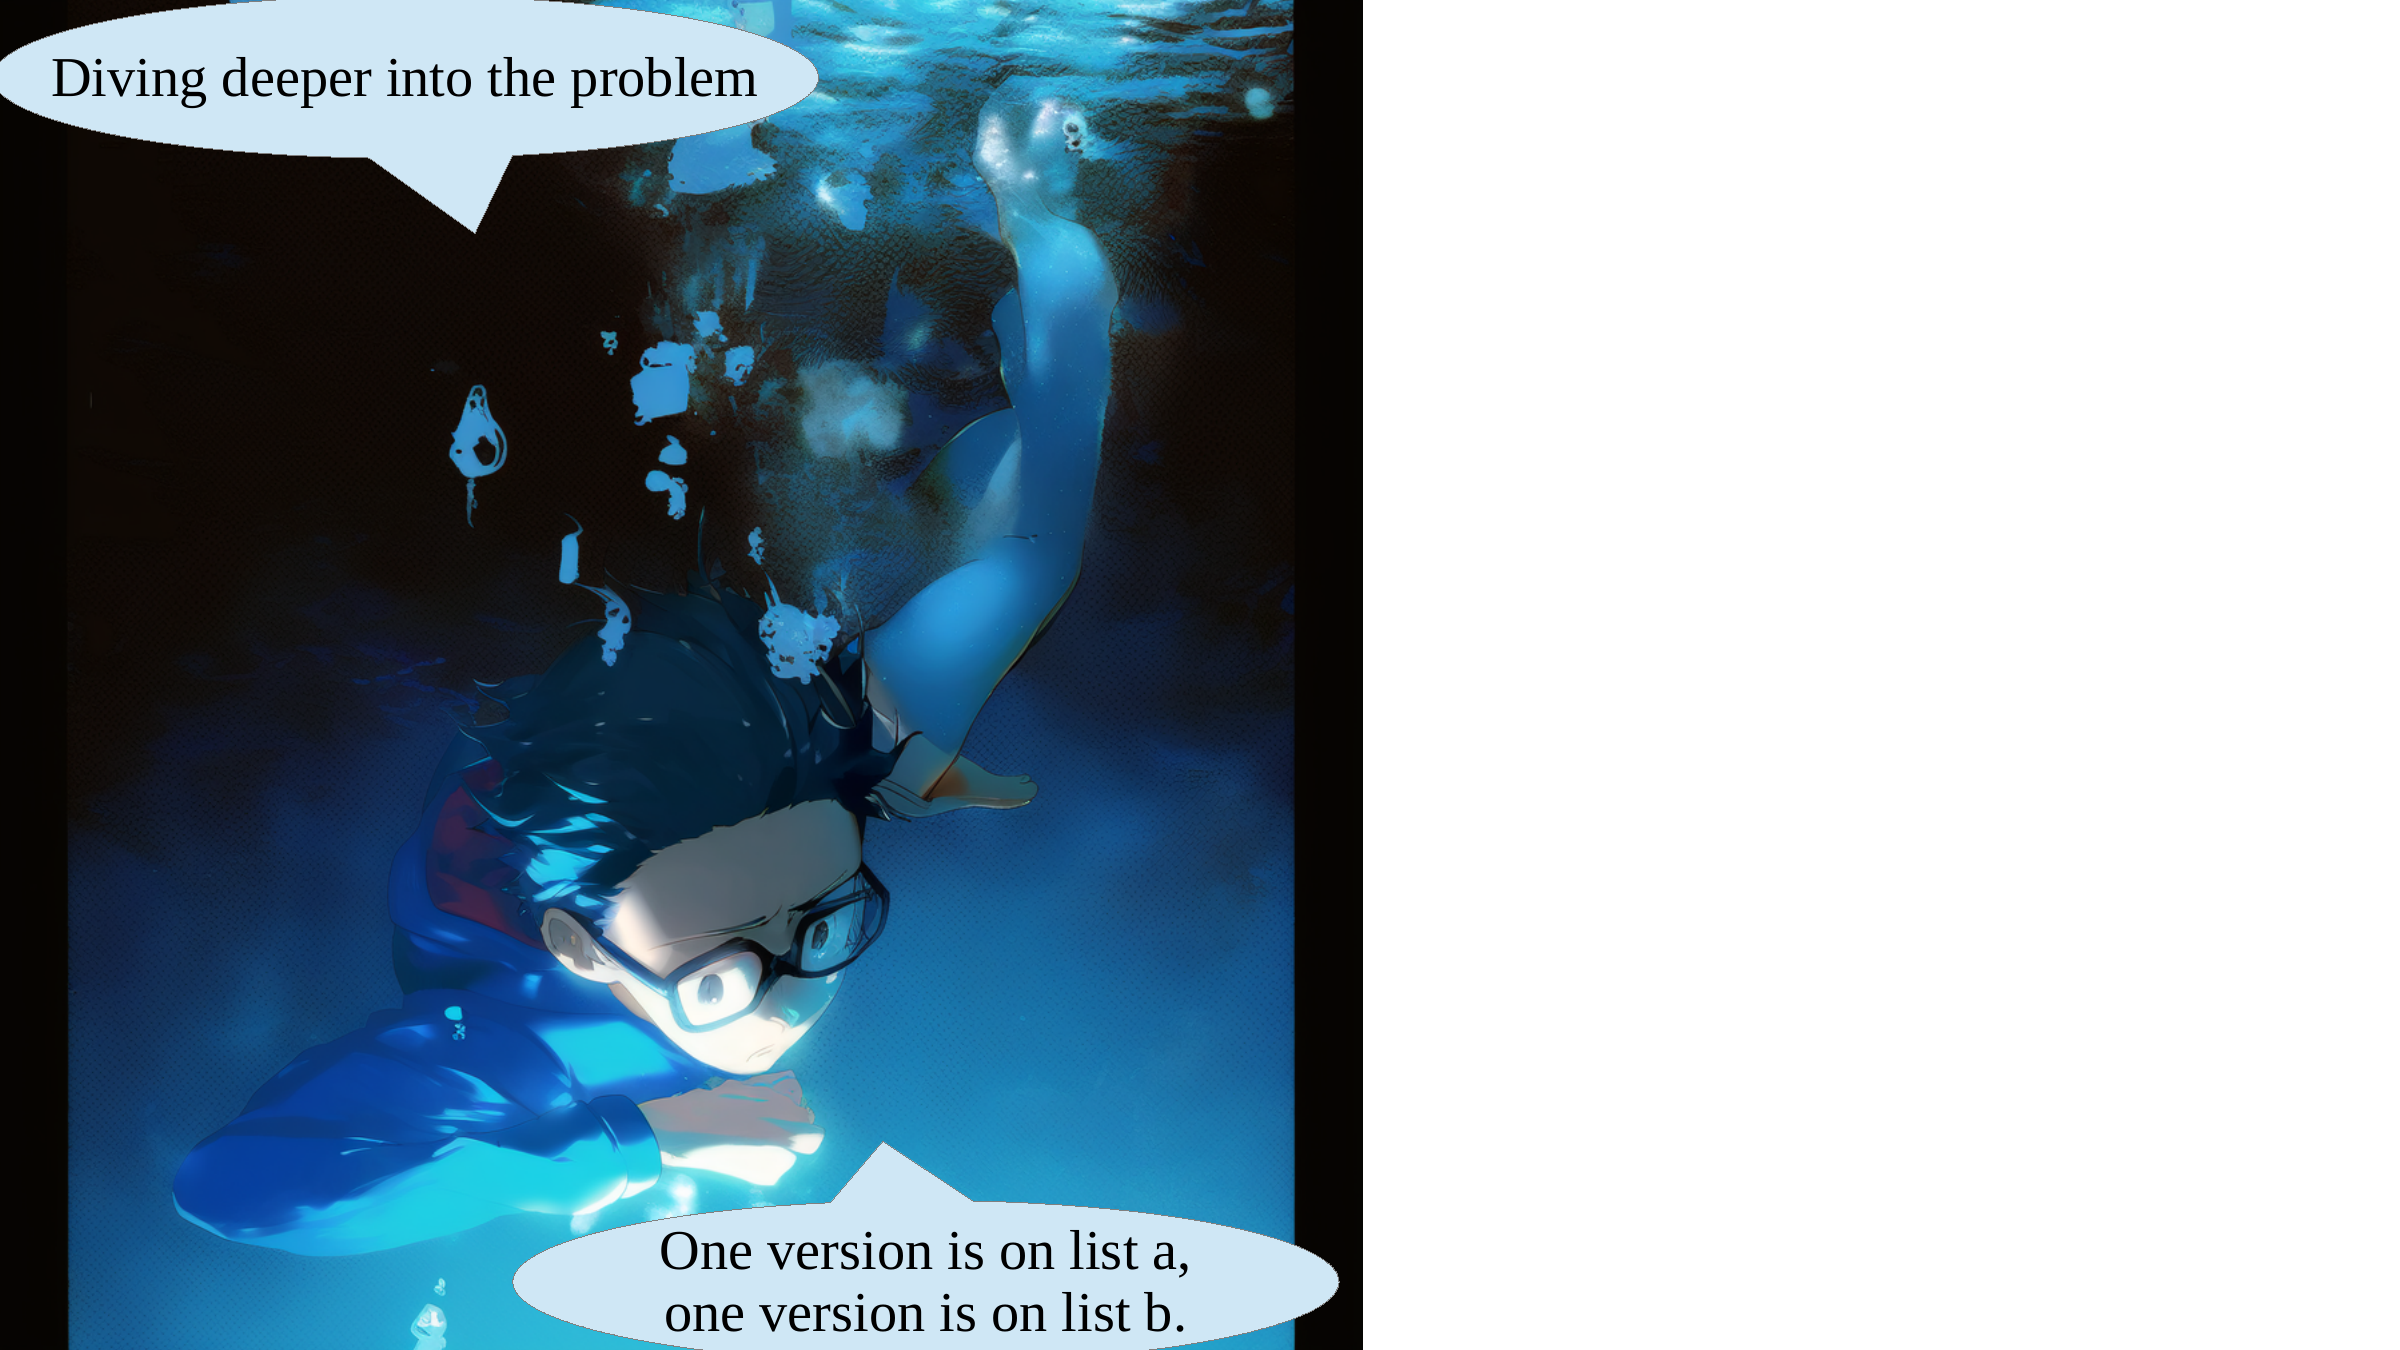

Diving deeper into the problem
One version is on list a,
one version is on list b.